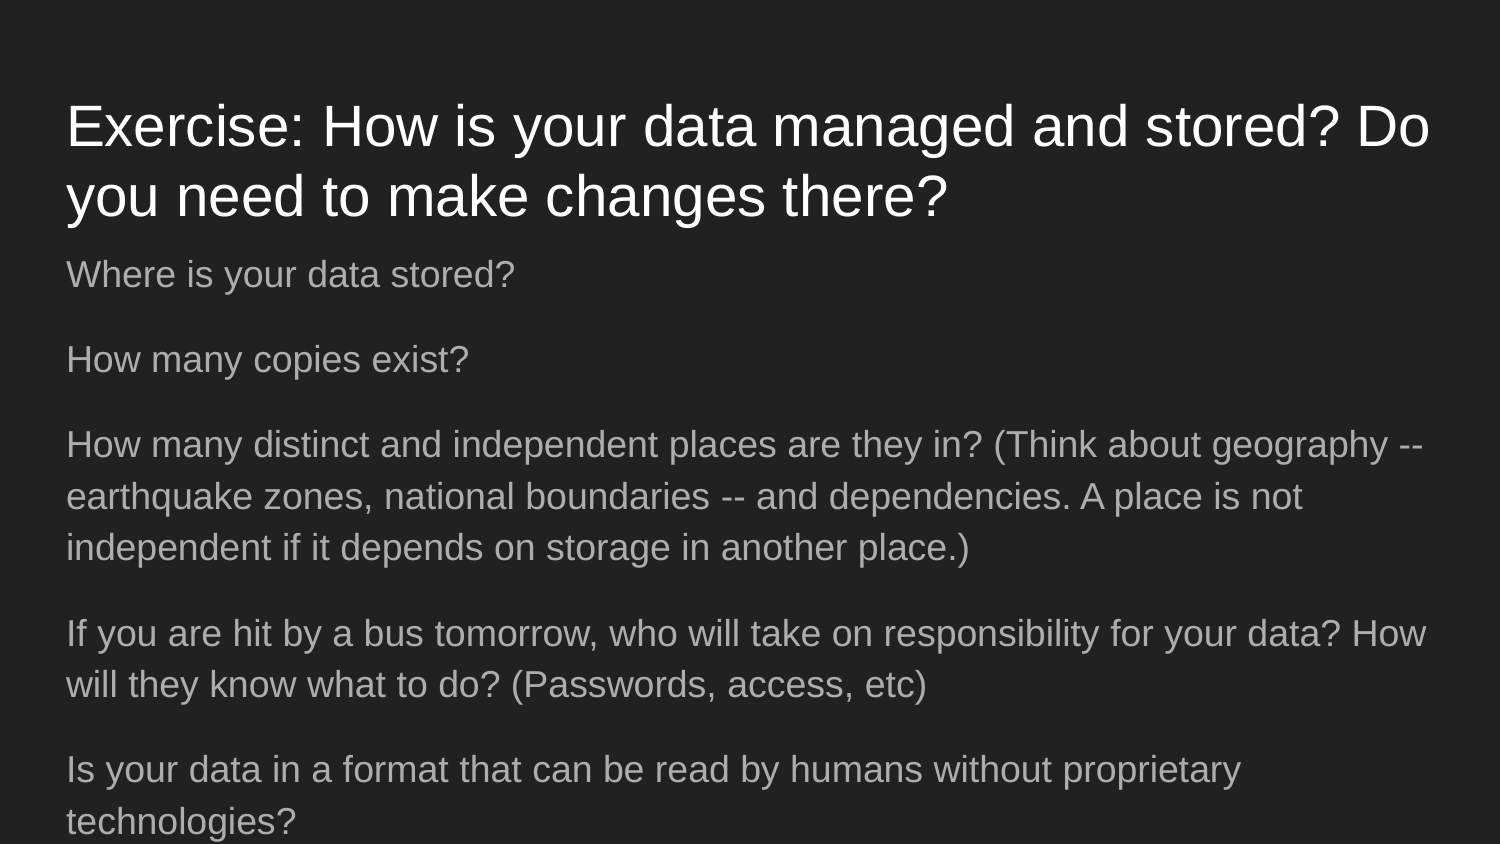

# Exercise: How is your data managed and stored? Do you need to make changes there?
Where is your data stored?
How many copies exist?
How many distinct and independent places are they in? (Think about geography -- earthquake zones, national boundaries -- and dependencies. A place is not independent if it depends on storage in another place.)
If you are hit by a bus tomorrow, who will take on responsibility for your data? How will they know what to do? (Passwords, access, etc)
Is your data in a format that can be read by humans without proprietary technologies?